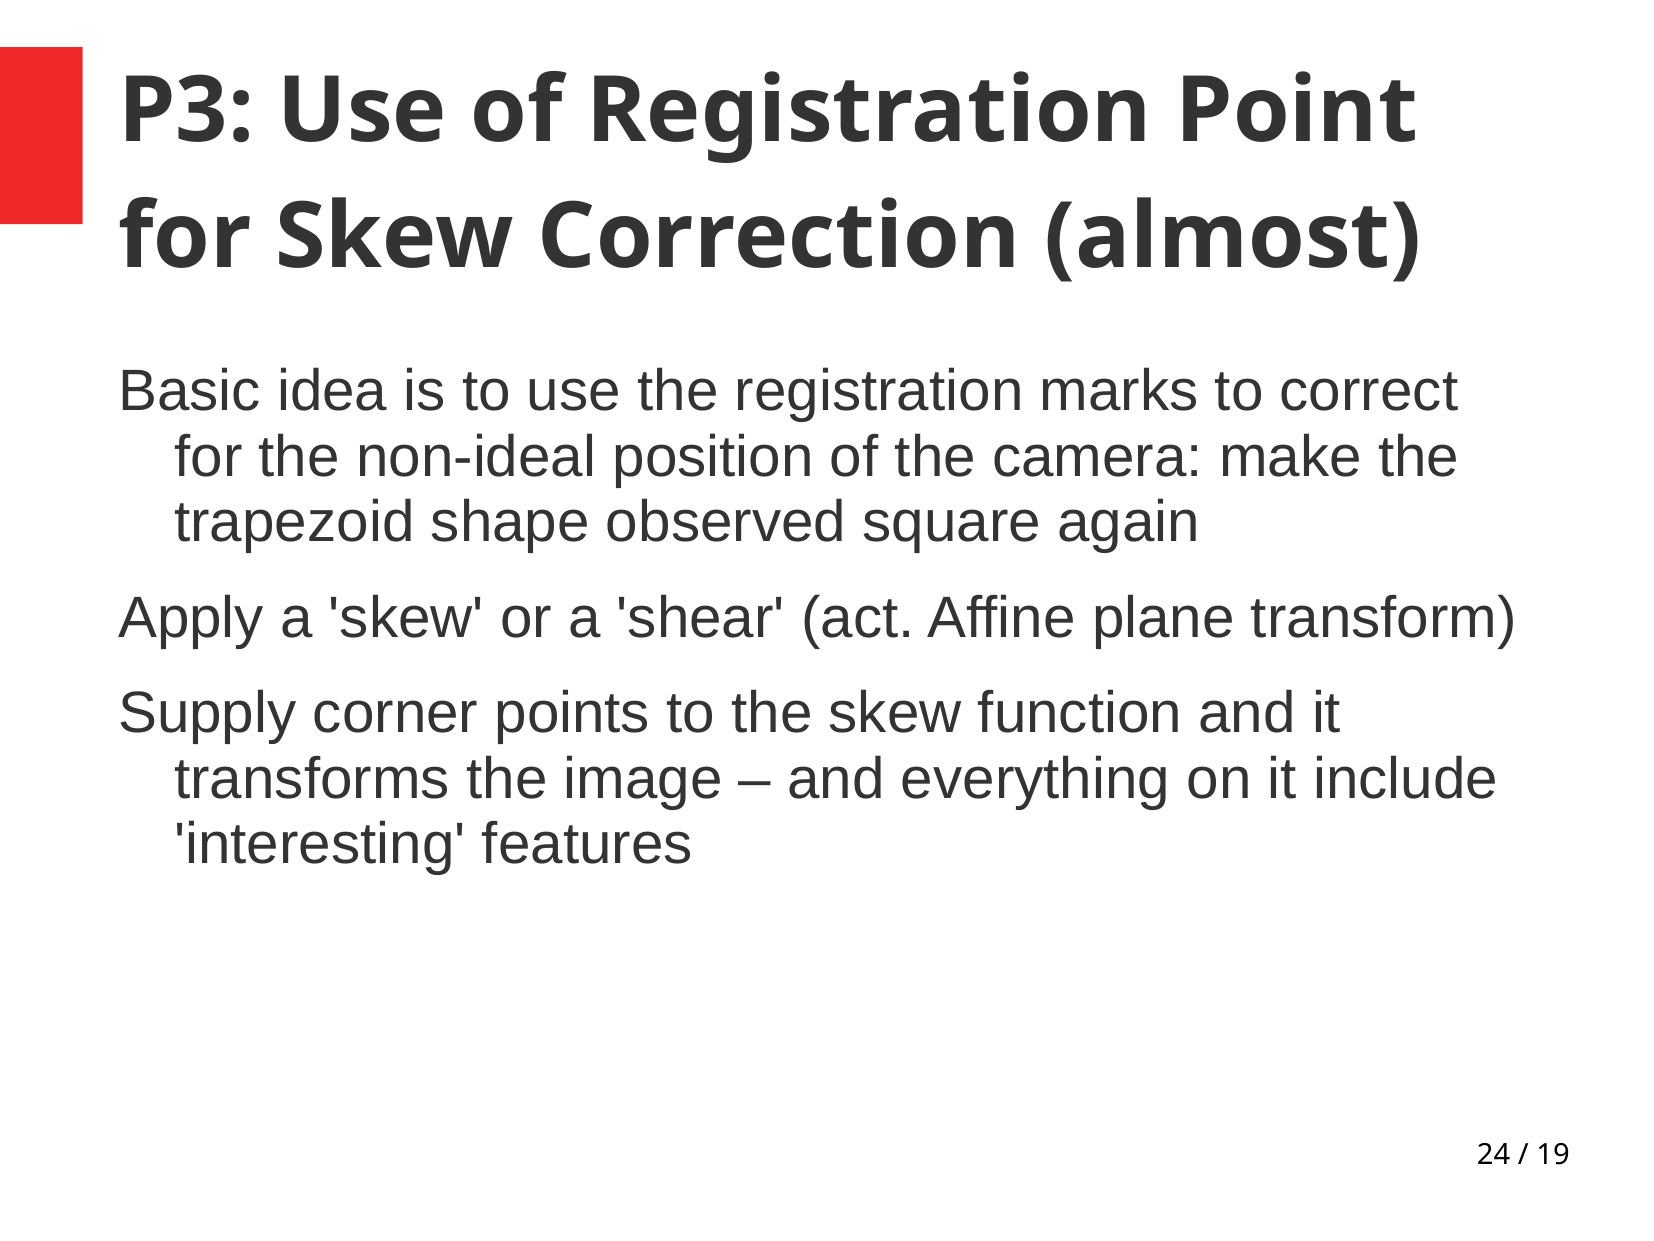

# P3: Use of Registration Point for Skew Correction (almost)
Basic idea is to use the registration marks to correct for the non-ideal position of the camera: make the trapezoid shape observed square again
Apply a 'skew' or a 'shear' (act. Affine plane transform)
Supply corner points to the skew function and it transforms the image – and everything on it include 'interesting' features
24